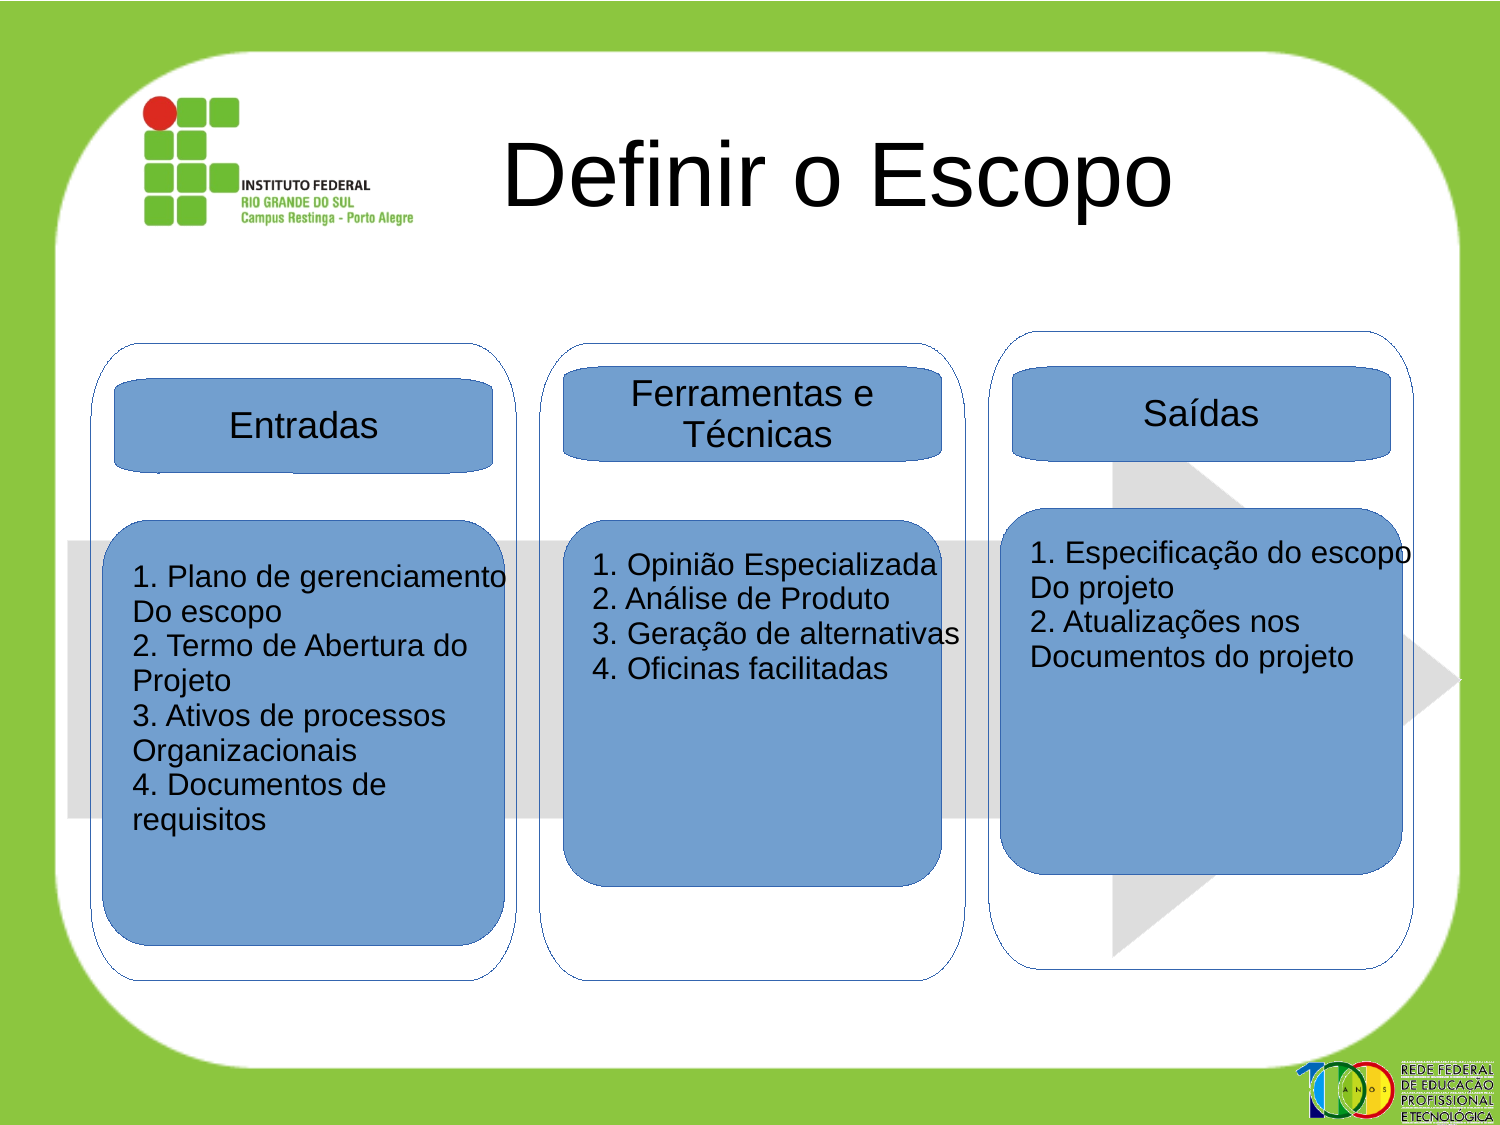

# Definir o Escopo
Ferramentas e
 Técnicas
Saídas
Entradas
1. Especificação do escopo
Do projeto
2. Atualizações nos
Documentos do projeto
1. Plano de gerenciamento
Do escopo
2. Termo de Abertura do
Projeto
3. Ativos de processos
Organizacionais
4. Documentos de
requisitos
1. Opinião Especializada
2. Análise de Produto
3. Geração de alternativas
4. Oficinas facilitadas
Termo de Abertura do Projeto
Previsões